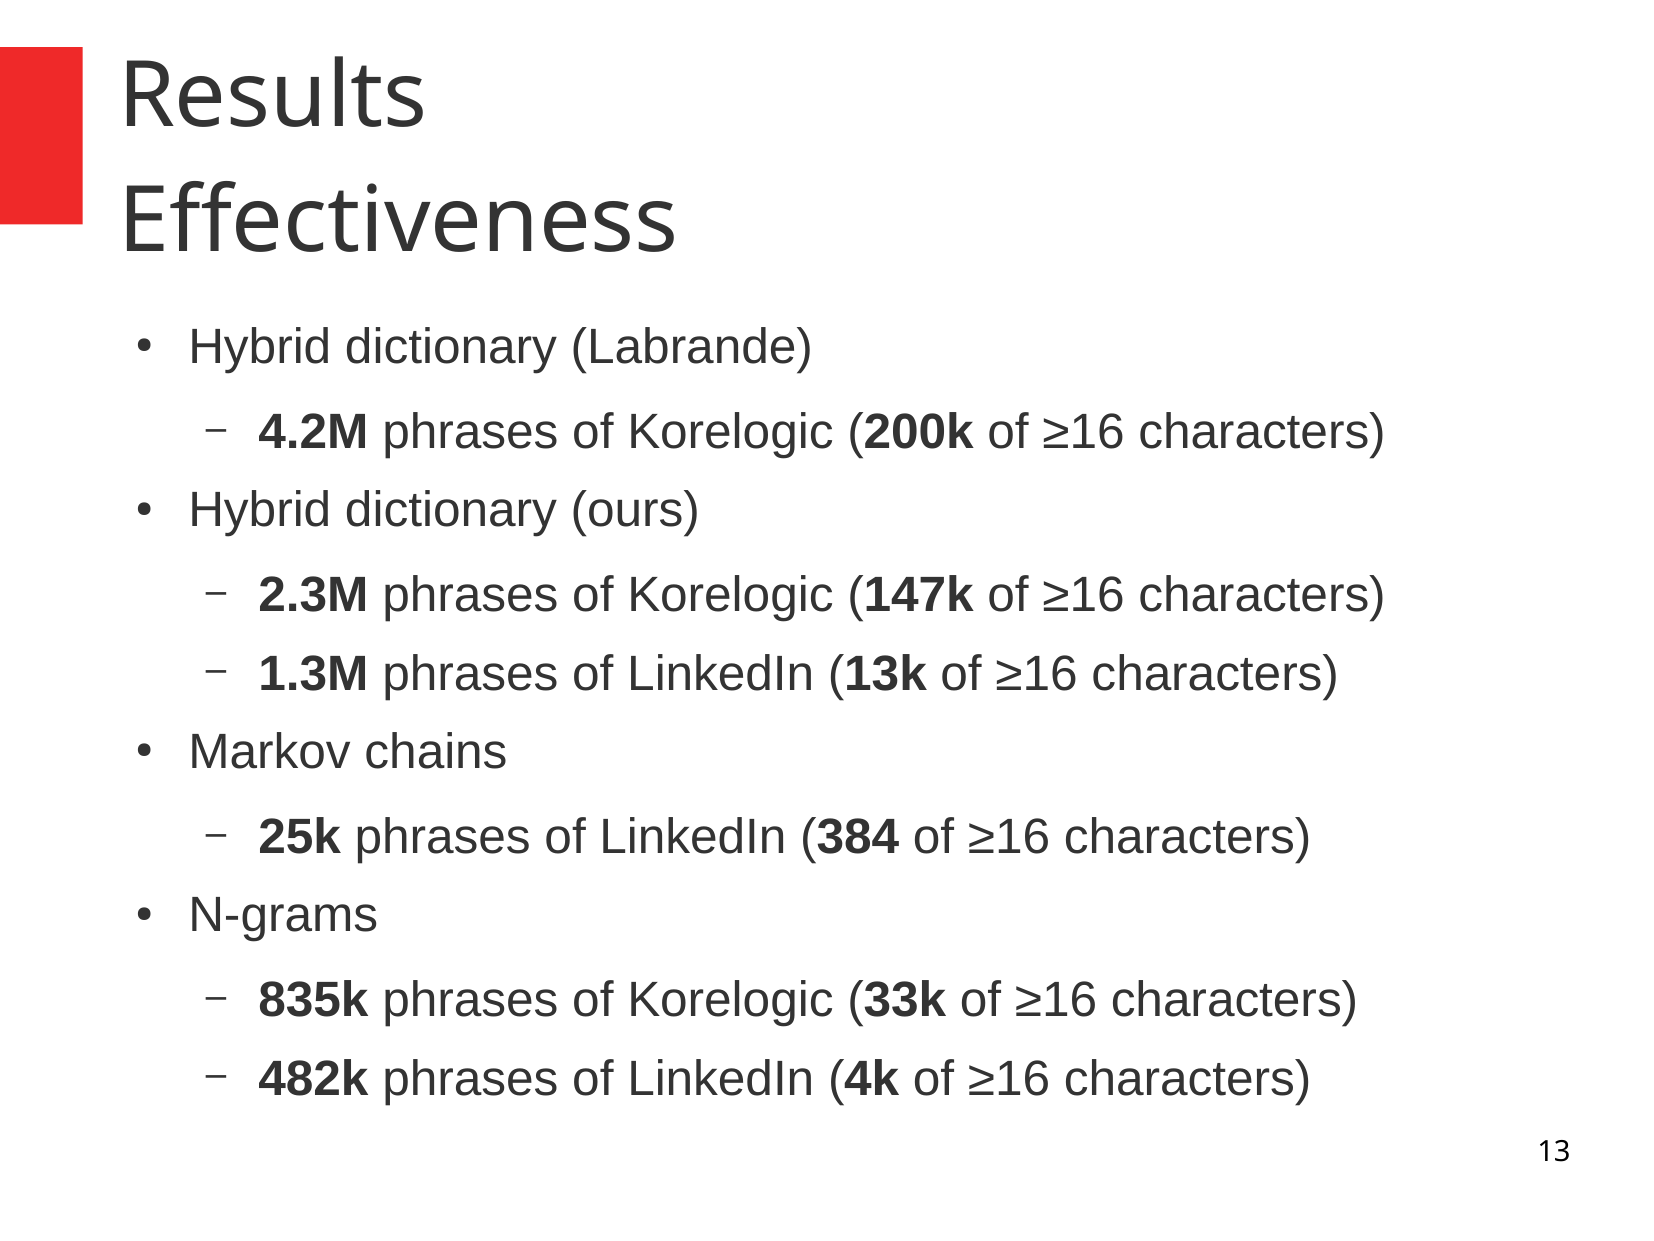

# Results Effectiveness
Hybrid dictionary (Labrande)
4.2M phrases of Korelogic (200k of ≥16 characters)
Hybrid dictionary (ours)
2.3M phrases of Korelogic (147k of ≥16 characters)
1.3M phrases of LinkedIn (13k of ≥16 characters)
Markov chains
25k phrases of LinkedIn (384 of ≥16 characters)
N-grams
835k phrases of Korelogic (33k of ≥16 characters)
482k phrases of LinkedIn (4k of ≥16 characters)
13